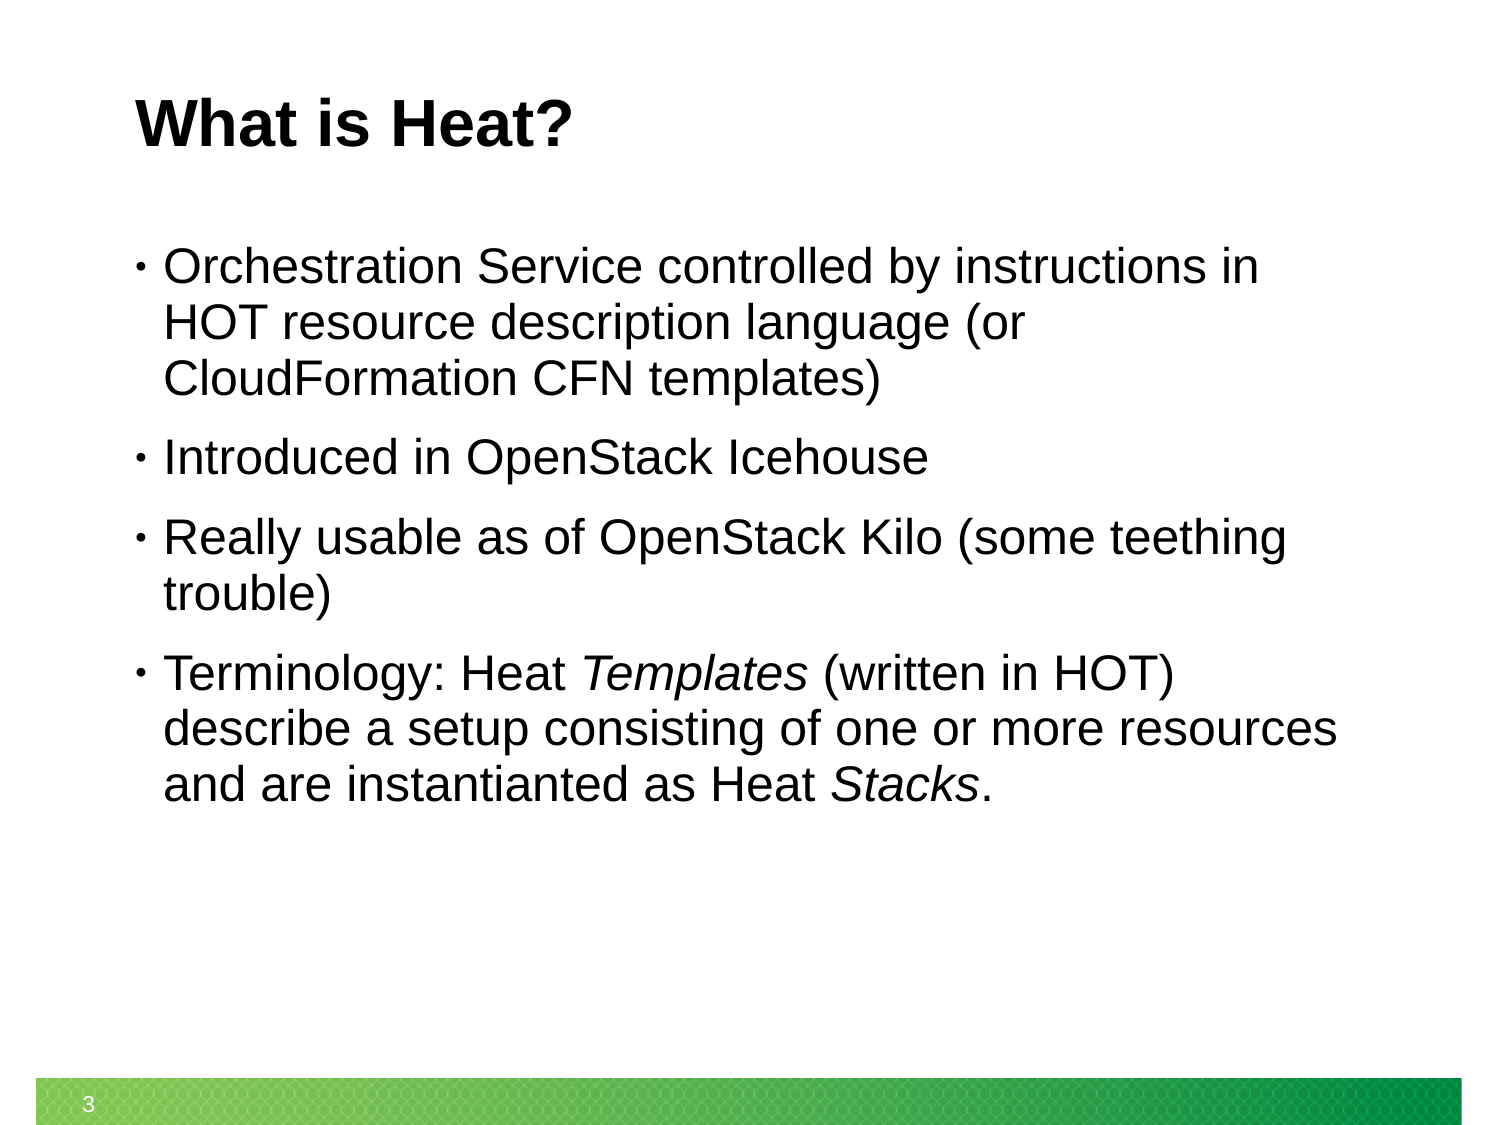

# What is Heat?
Orchestration Service controlled by instructions in HOT resource description language (or CloudFormation CFN templates)
Introduced in OpenStack Icehouse
Really usable as of OpenStack Kilo (some teething trouble)
Terminology: Heat Templates (written in HOT) describe a setup consisting of one or more resources and are instantianted as Heat Stacks.